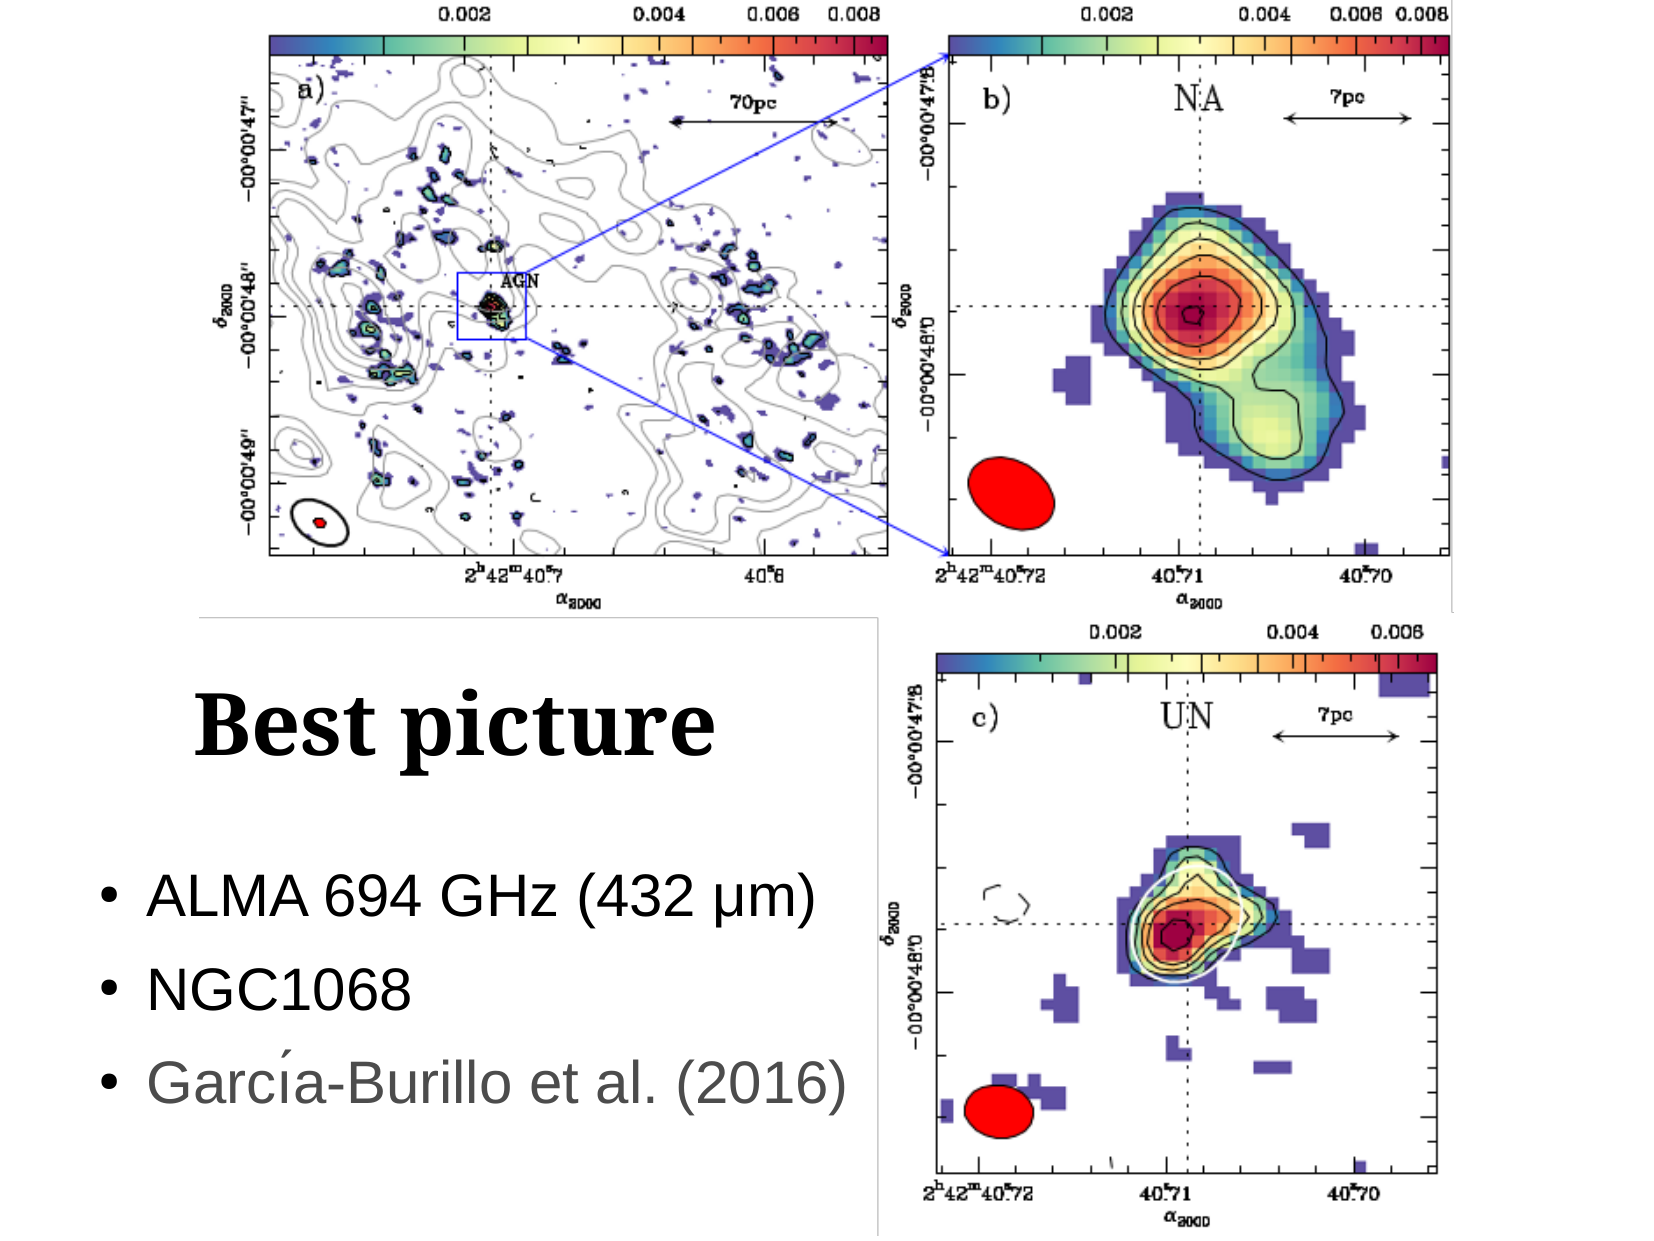

#
Best picture
ALMA 694 GHz (432 μm)
NGC1068
Garcı́a-Burillo et al. (2016)